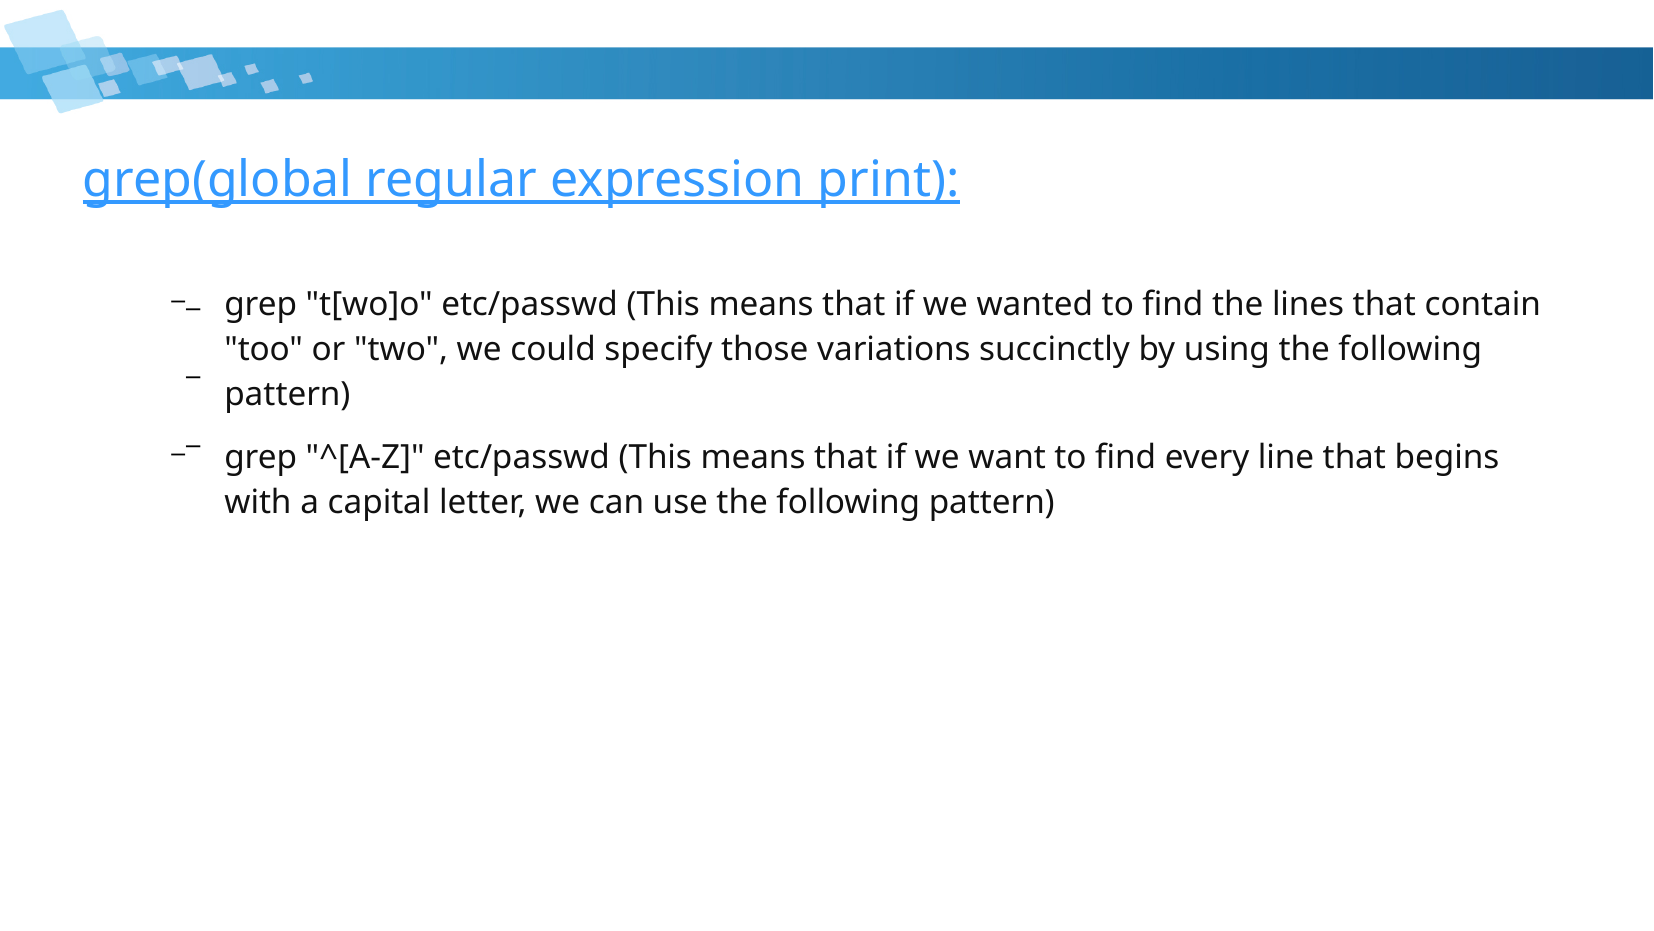

# grep(global regular expression print):
grep "t[wo]o" etc/passwd (This means that if we wanted to find the lines that contain "too" or "two", we could specify those variations succinctly by using the following pattern)
grep "^[A-Z]" etc/passwd (This means that if we want to find every line that begins with a capital letter, we can use the following pattern)